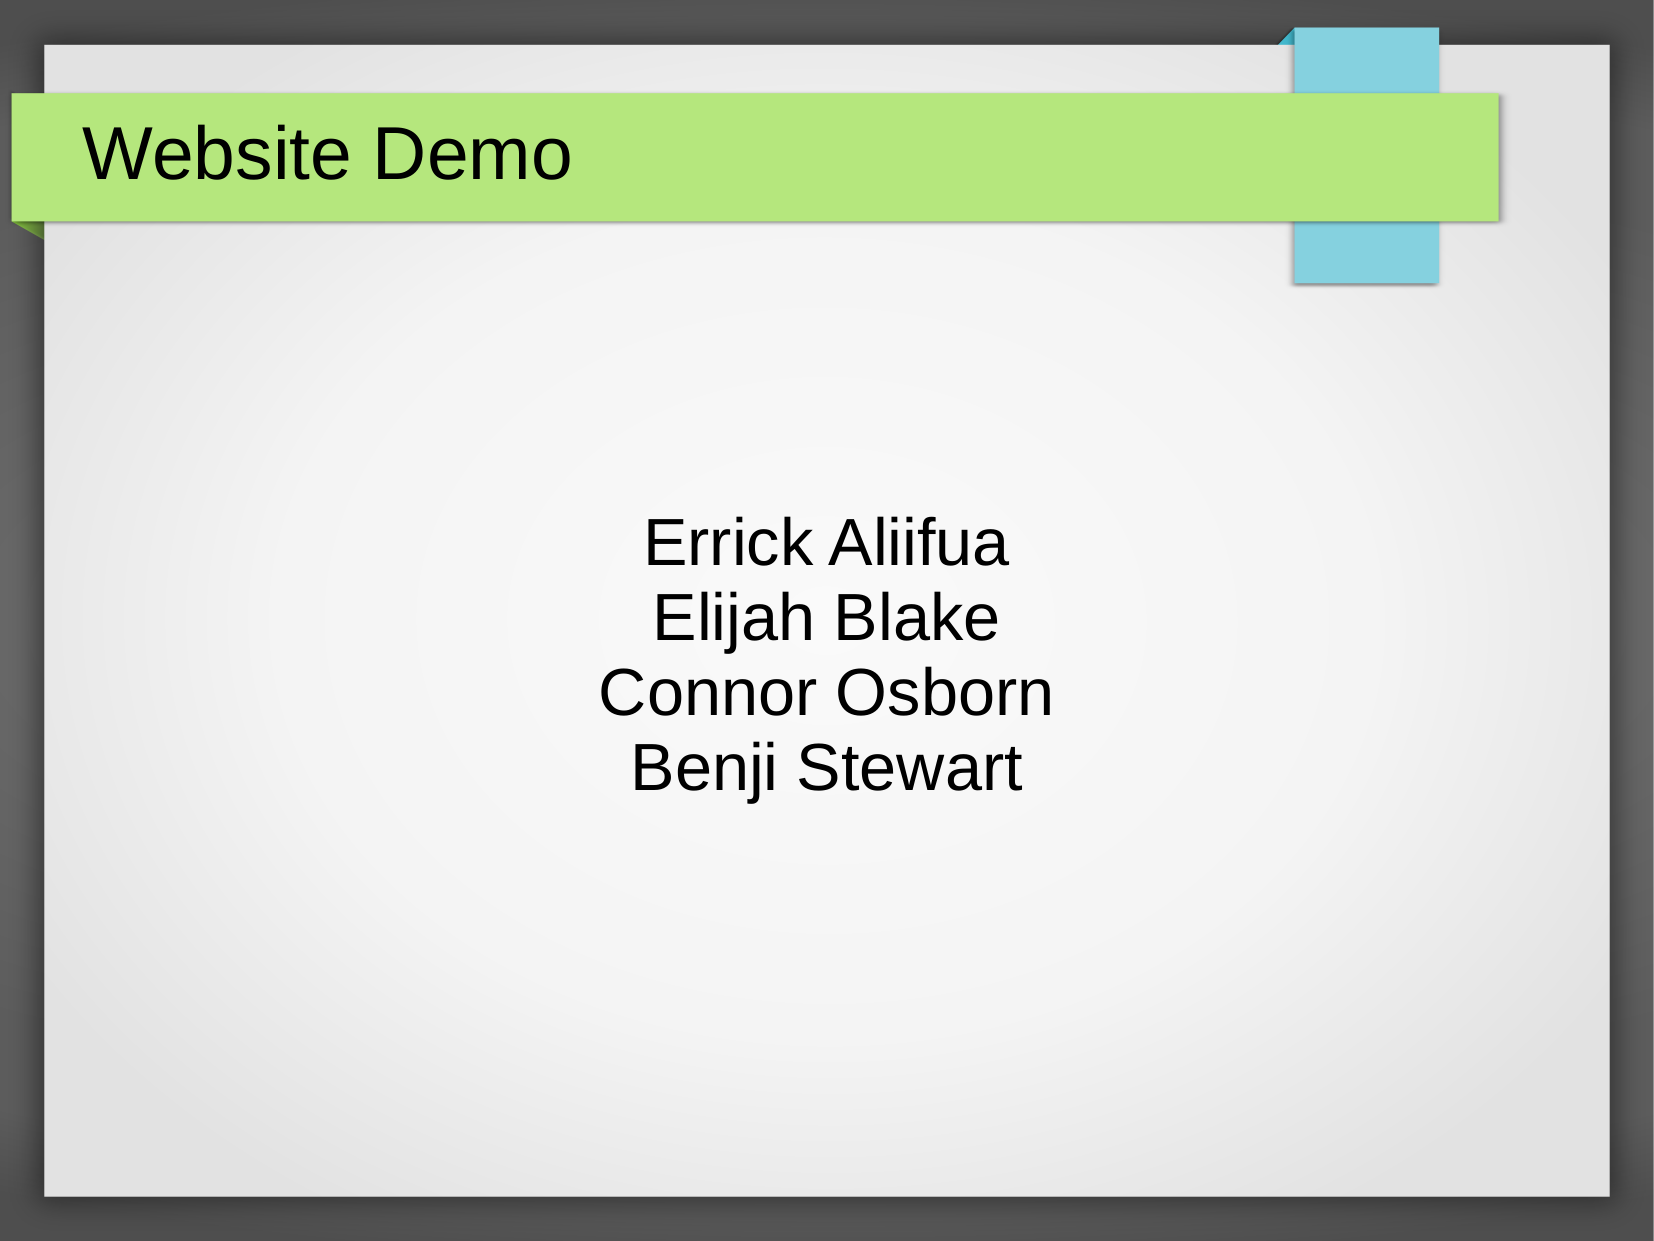

# Website Demo
Errick Aliifua
Elijah Blake
Connor Osborn
Benji Stewart